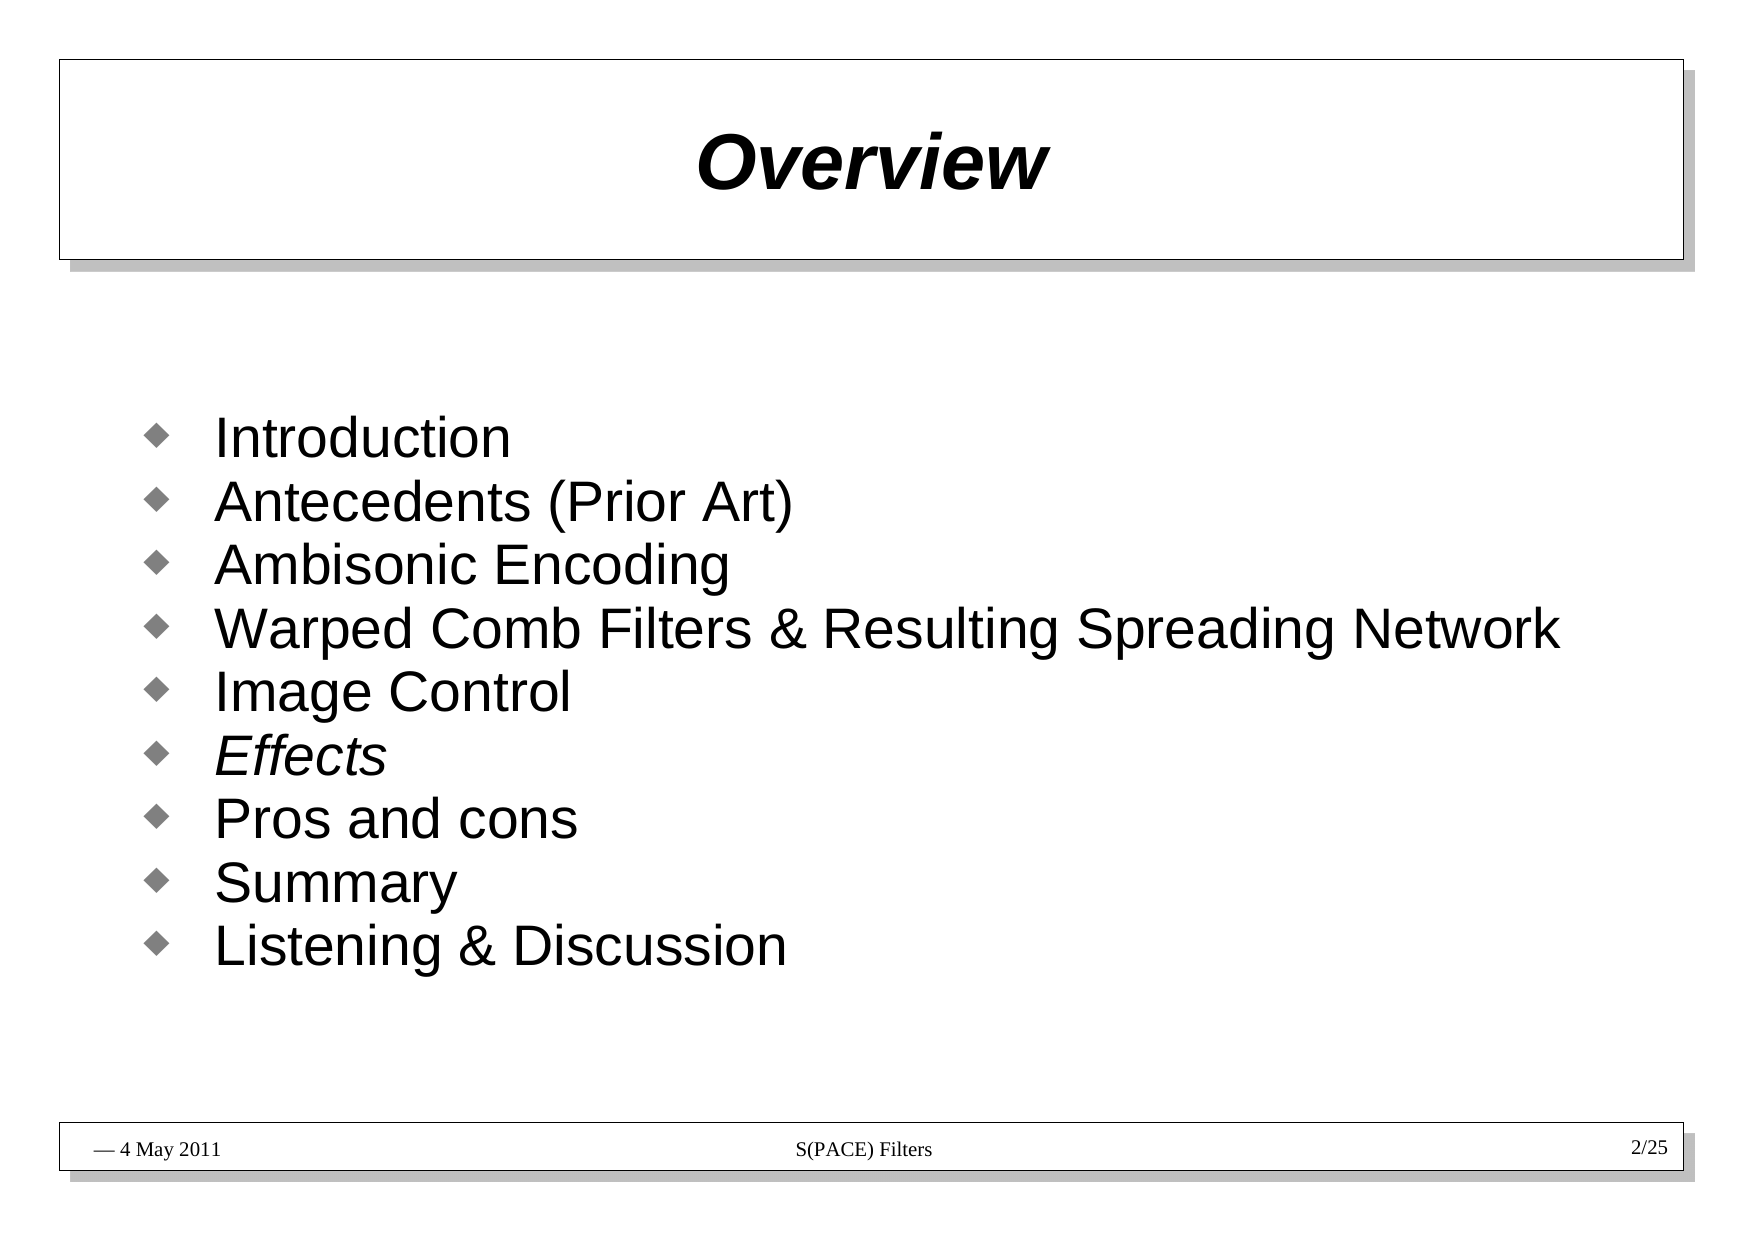

# Overview
Introduction
Antecedents (Prior Art)
Ambisonic Encoding
Warped Comb Filters & Resulting Spreading Network
Image Control
Effects
Pros and cons
Summary
Listening & Discussion